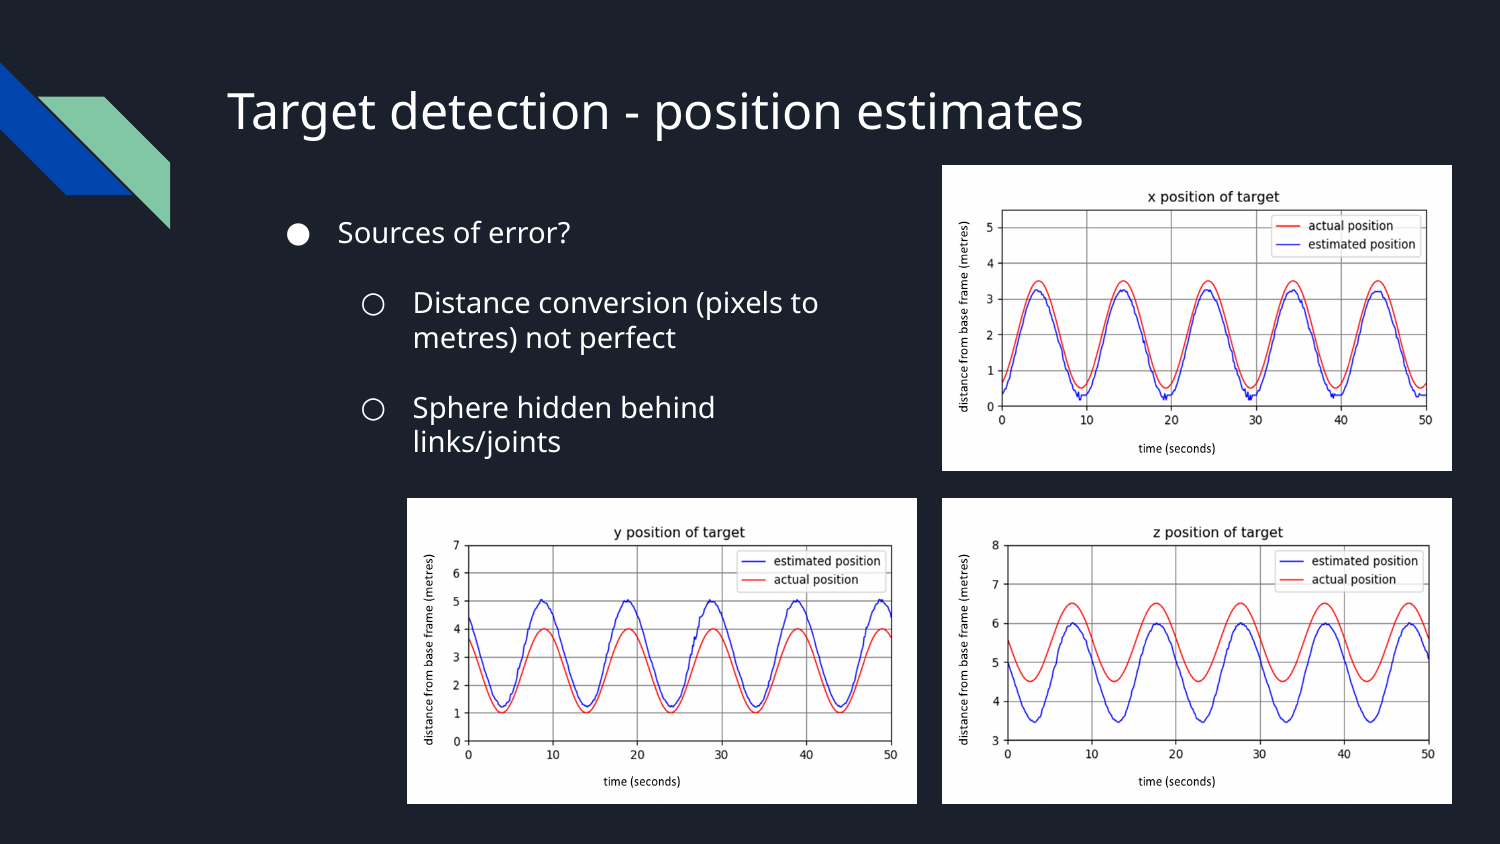

# Target detection - position estimates
Sources of error?
Distance conversion (pixels to metres) not perfect
Sphere hidden behind links/joints